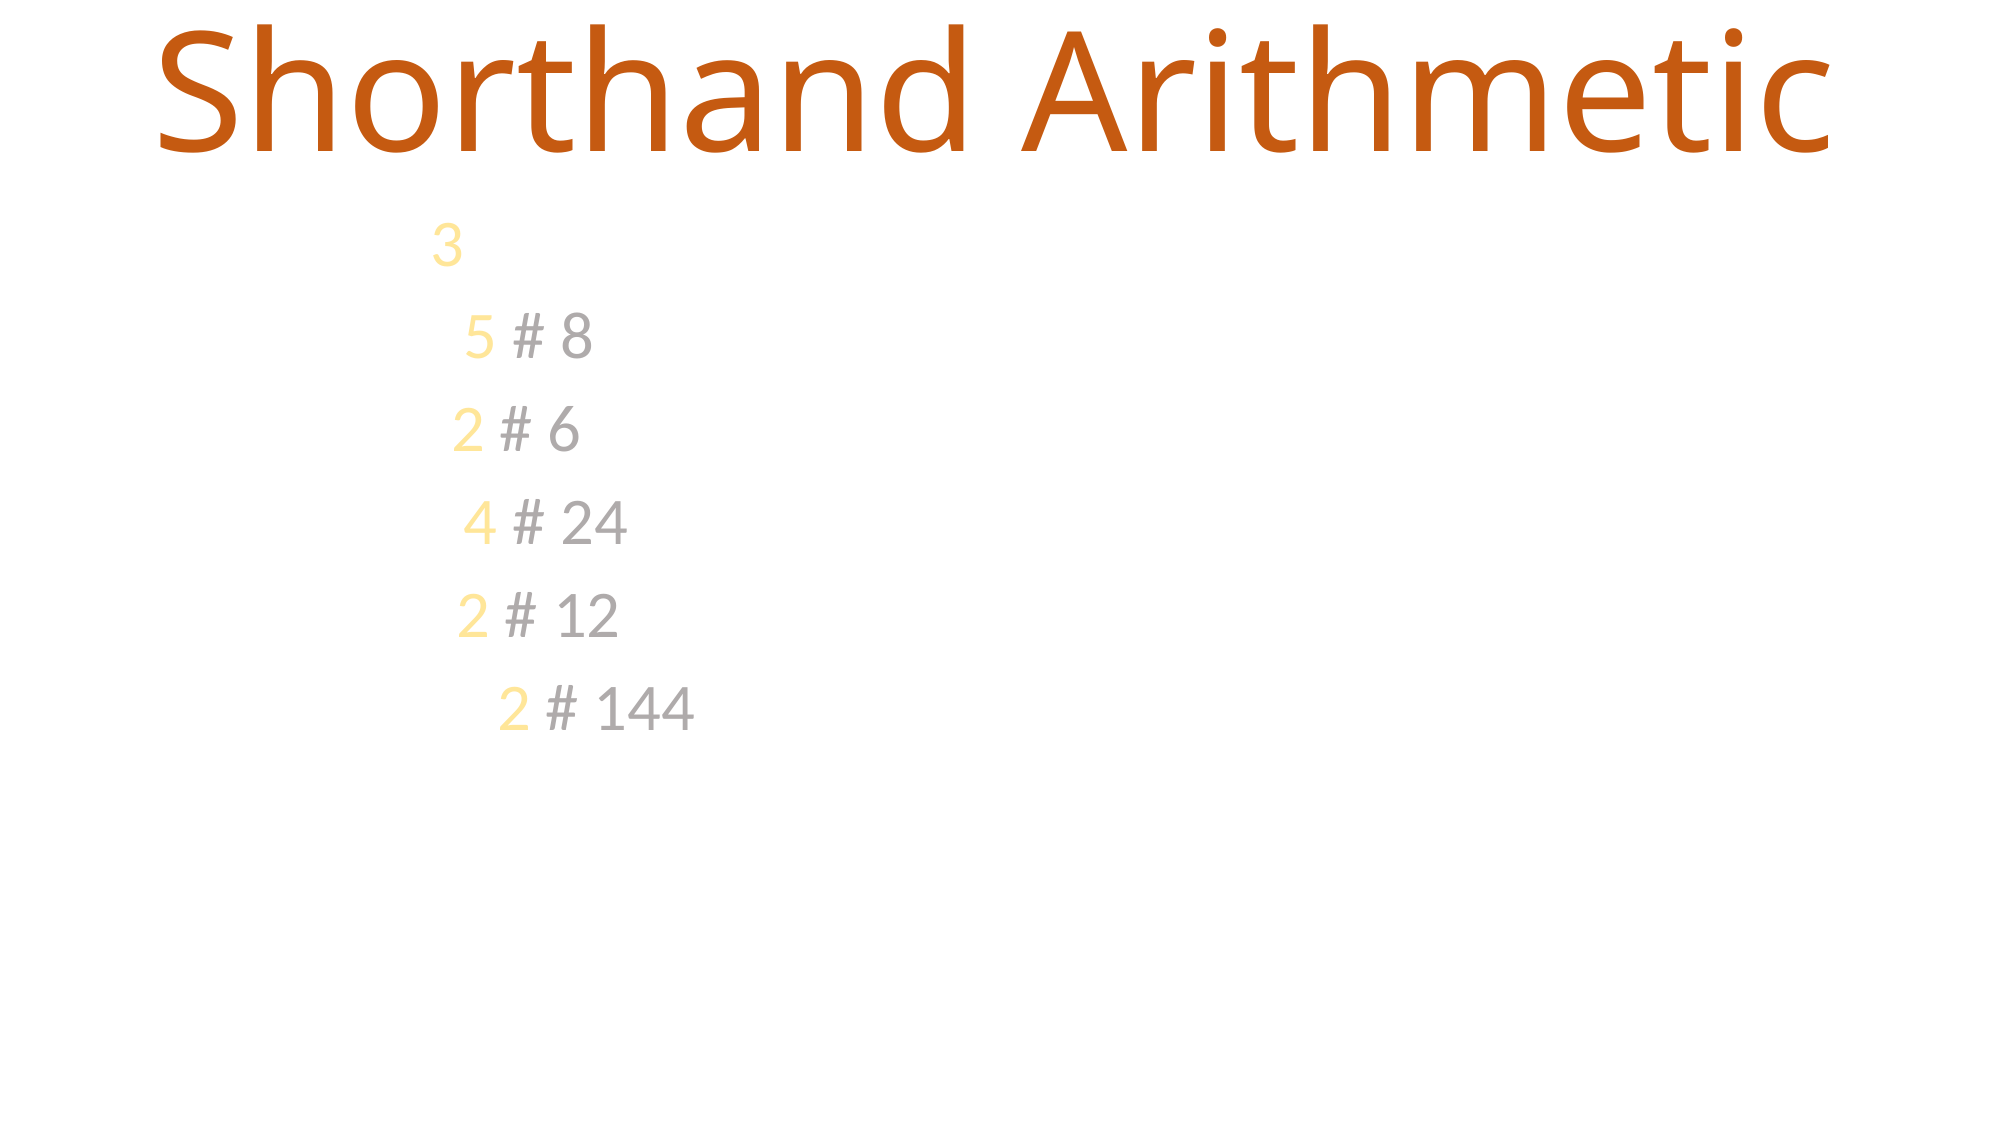

# Shorthand Arithmetic
number = 3
number += 5 # 8
number -= 2 # 6
number *= 4 # 24
number /= 2 # 12
number **= 2 # 144